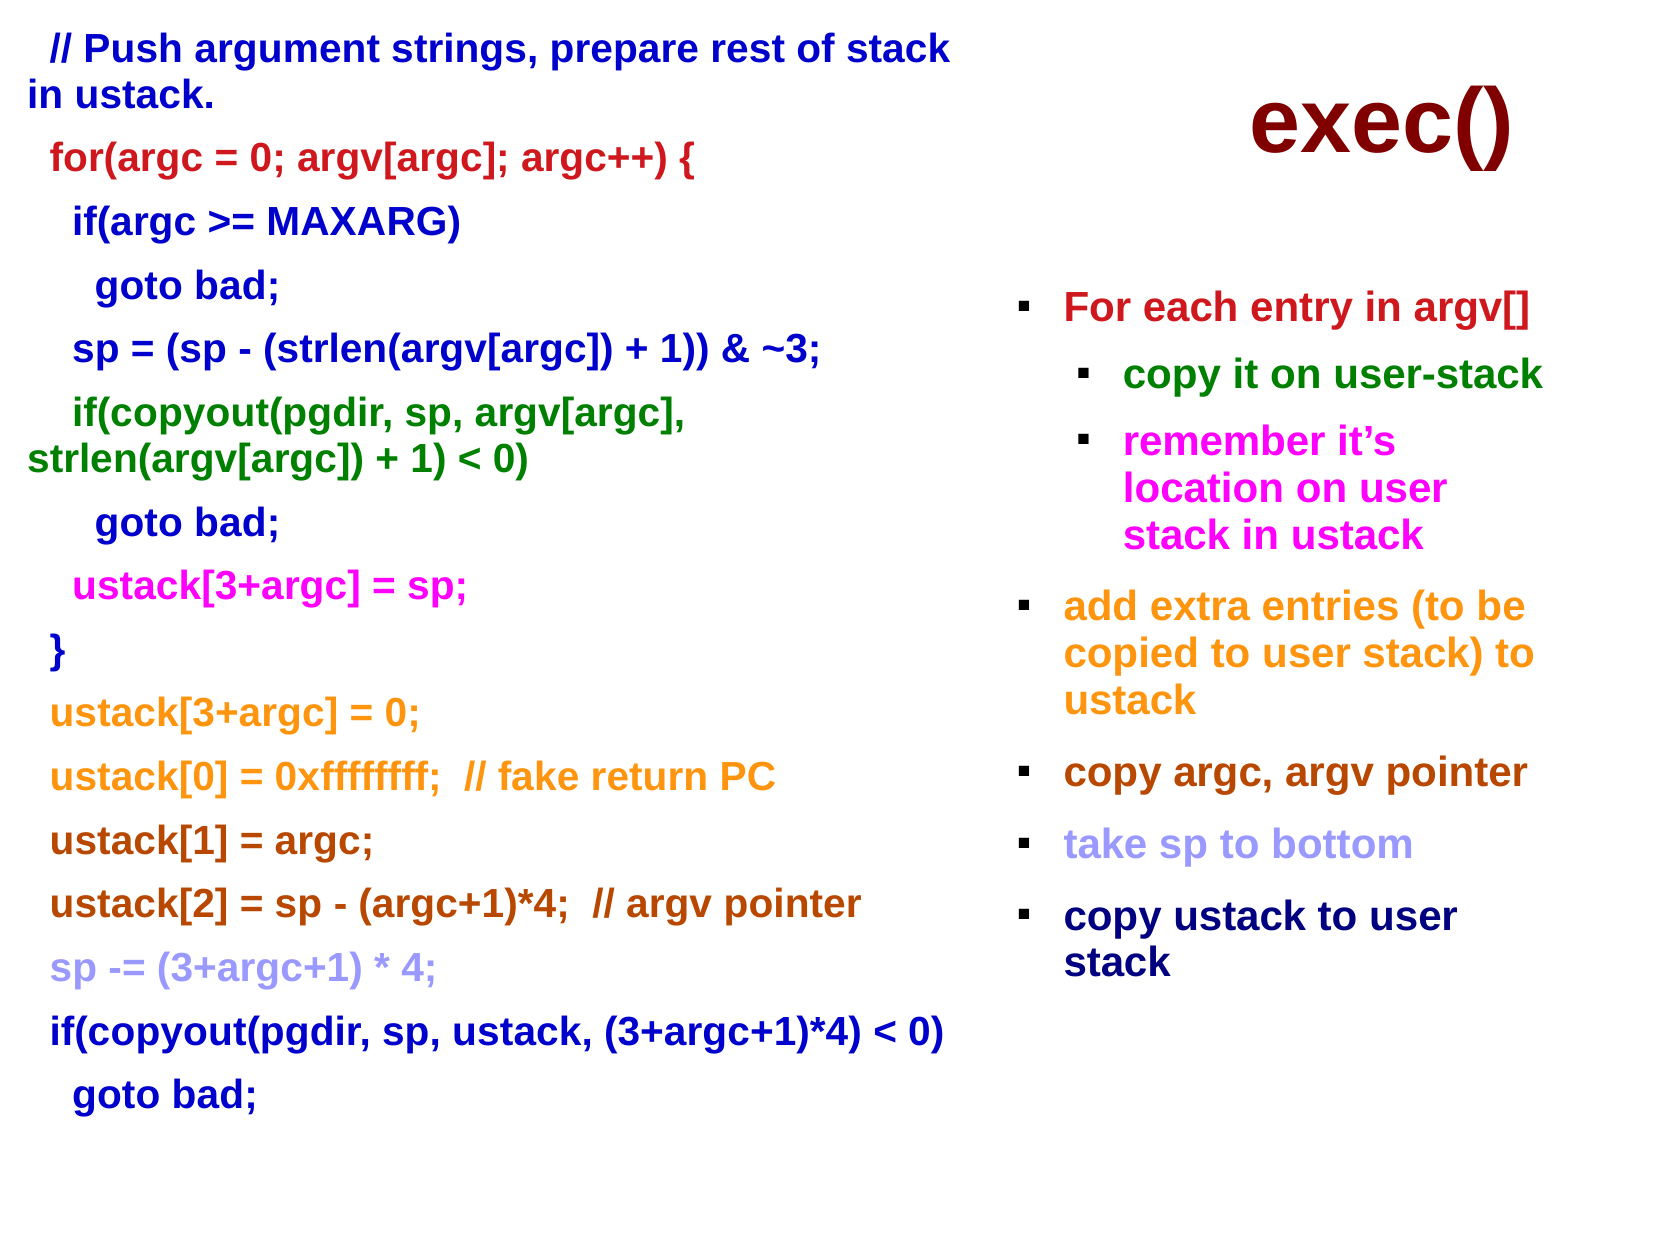

# exec()
 // Push argument strings, prepare rest of stack in ustack.
 for(argc = 0; argv[argc]; argc++) {
 if(argc >= MAXARG)
 goto bad;
 sp = (sp - (strlen(argv[argc]) + 1)) & ~3;
 if(copyout(pgdir, sp, argv[argc], strlen(argv[argc]) + 1) < 0)
 goto bad;
 ustack[3+argc] = sp;
 }
 ustack[3+argc] = 0;
 ustack[0] = 0xffffffff; // fake return PC
 ustack[1] = argc;
 ustack[2] = sp - (argc+1)*4; // argv pointer
 sp -= (3+argc+1) * 4;
 if(copyout(pgdir, sp, ustack, (3+argc+1)*4) < 0)
 goto bad;
For each entry in argv[]
copy it on user-stack
remember it’s location on user stack in ustack
add extra entries (to be copied to user stack) to ustack
copy argc, argv pointer
take sp to bottom
copy ustack to user stack